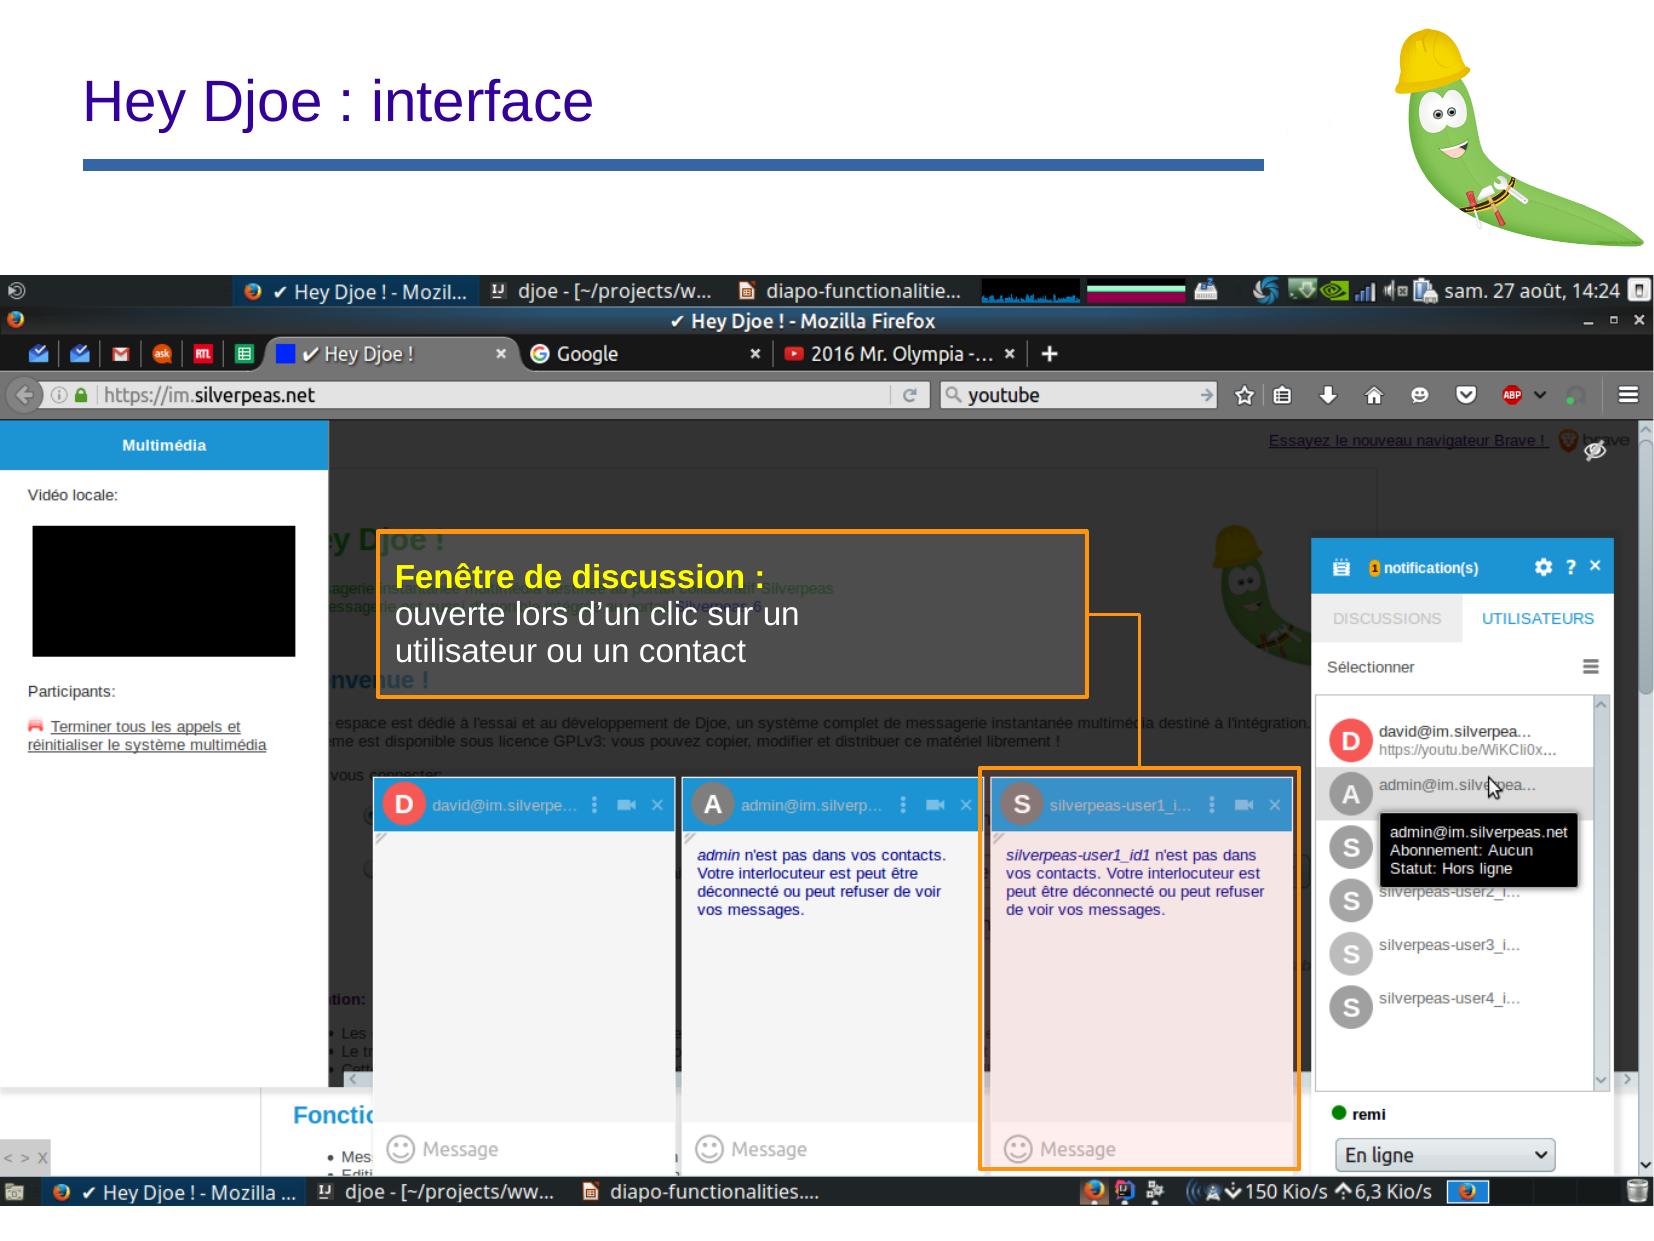

# Hey Djoe : interface
Fenêtre de discussion :
ouverte lors d’un clic sur un
utilisateur ou un contact
11